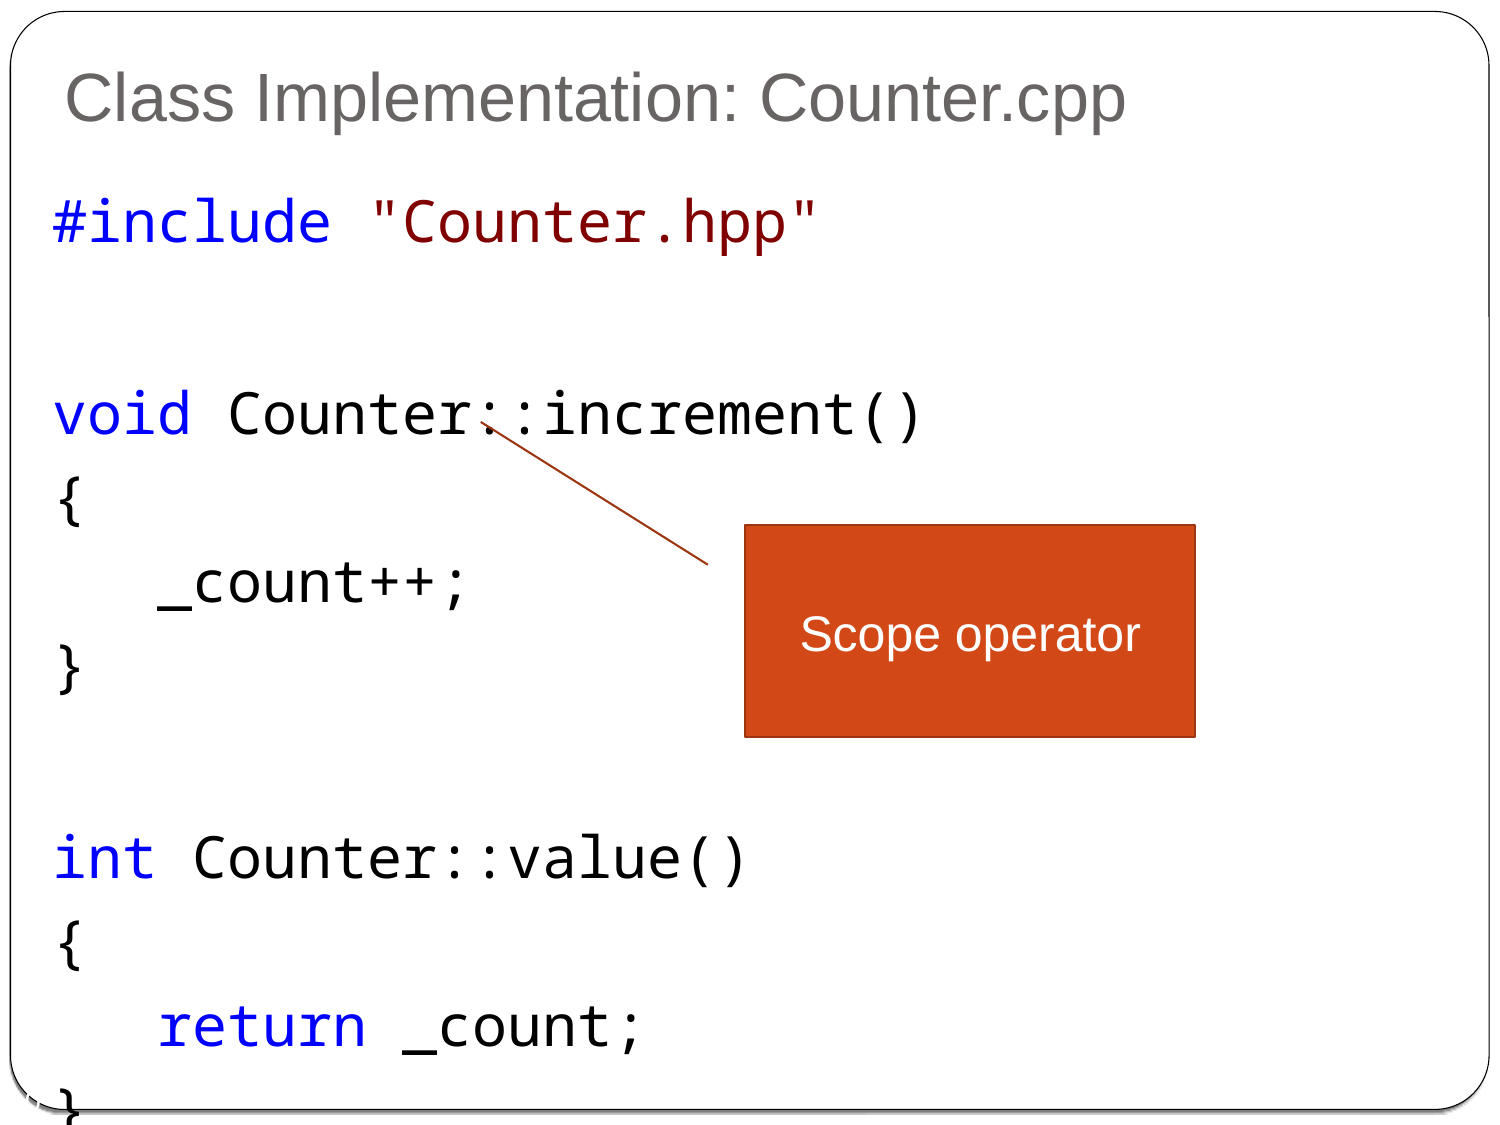

# Class Implementation: Counter.cpp
#include "Counter.hpp"
void Counter::increment()
{
   _count++;
}
int Counter::value()
{
   return _count;
}
Scope operator